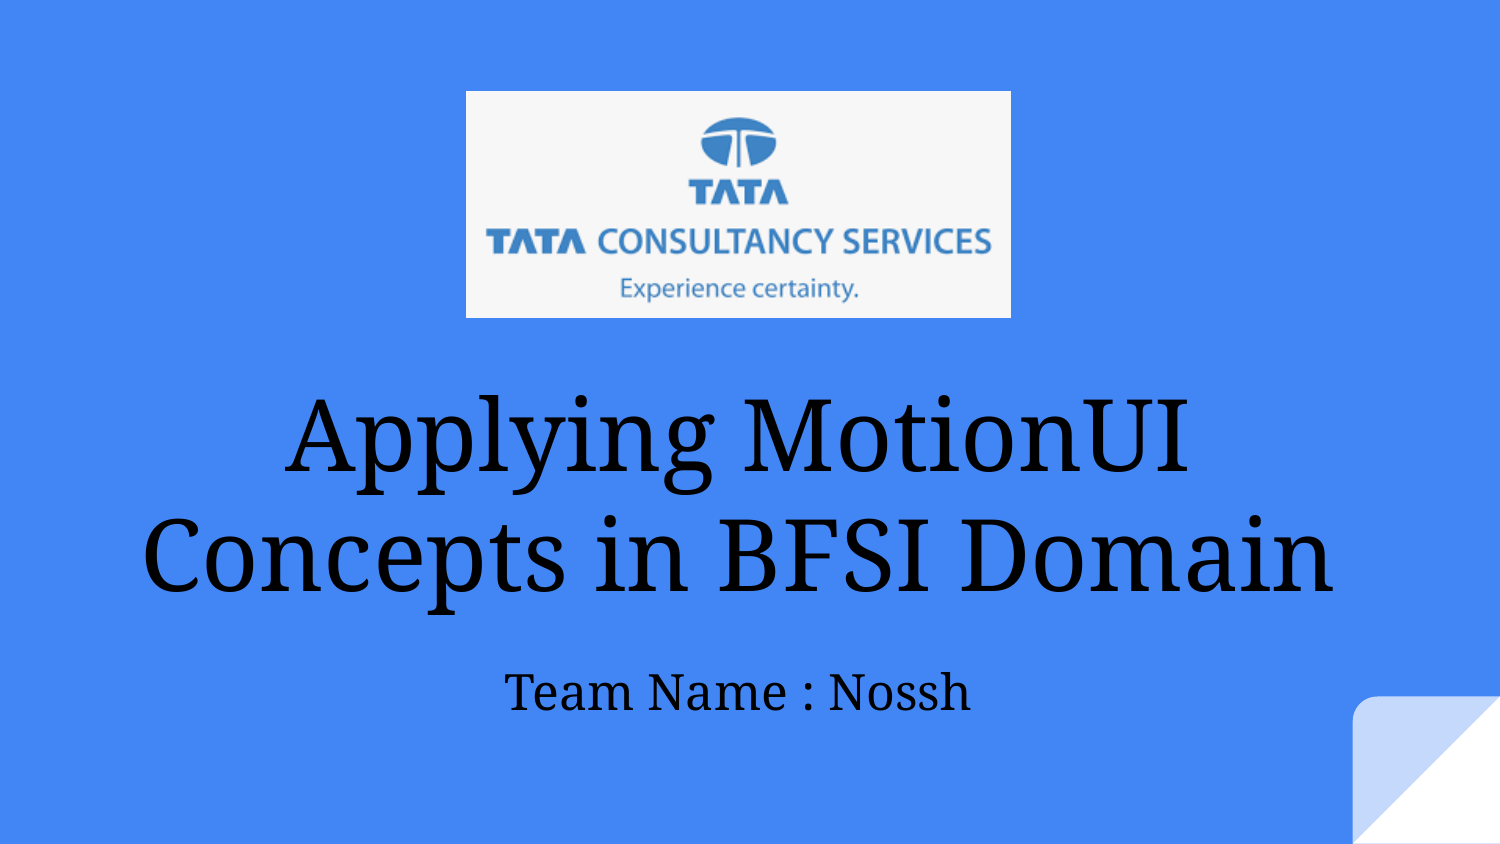

# Applying MotionUI Concepts in BFSI Domain
Team Name : Nossh